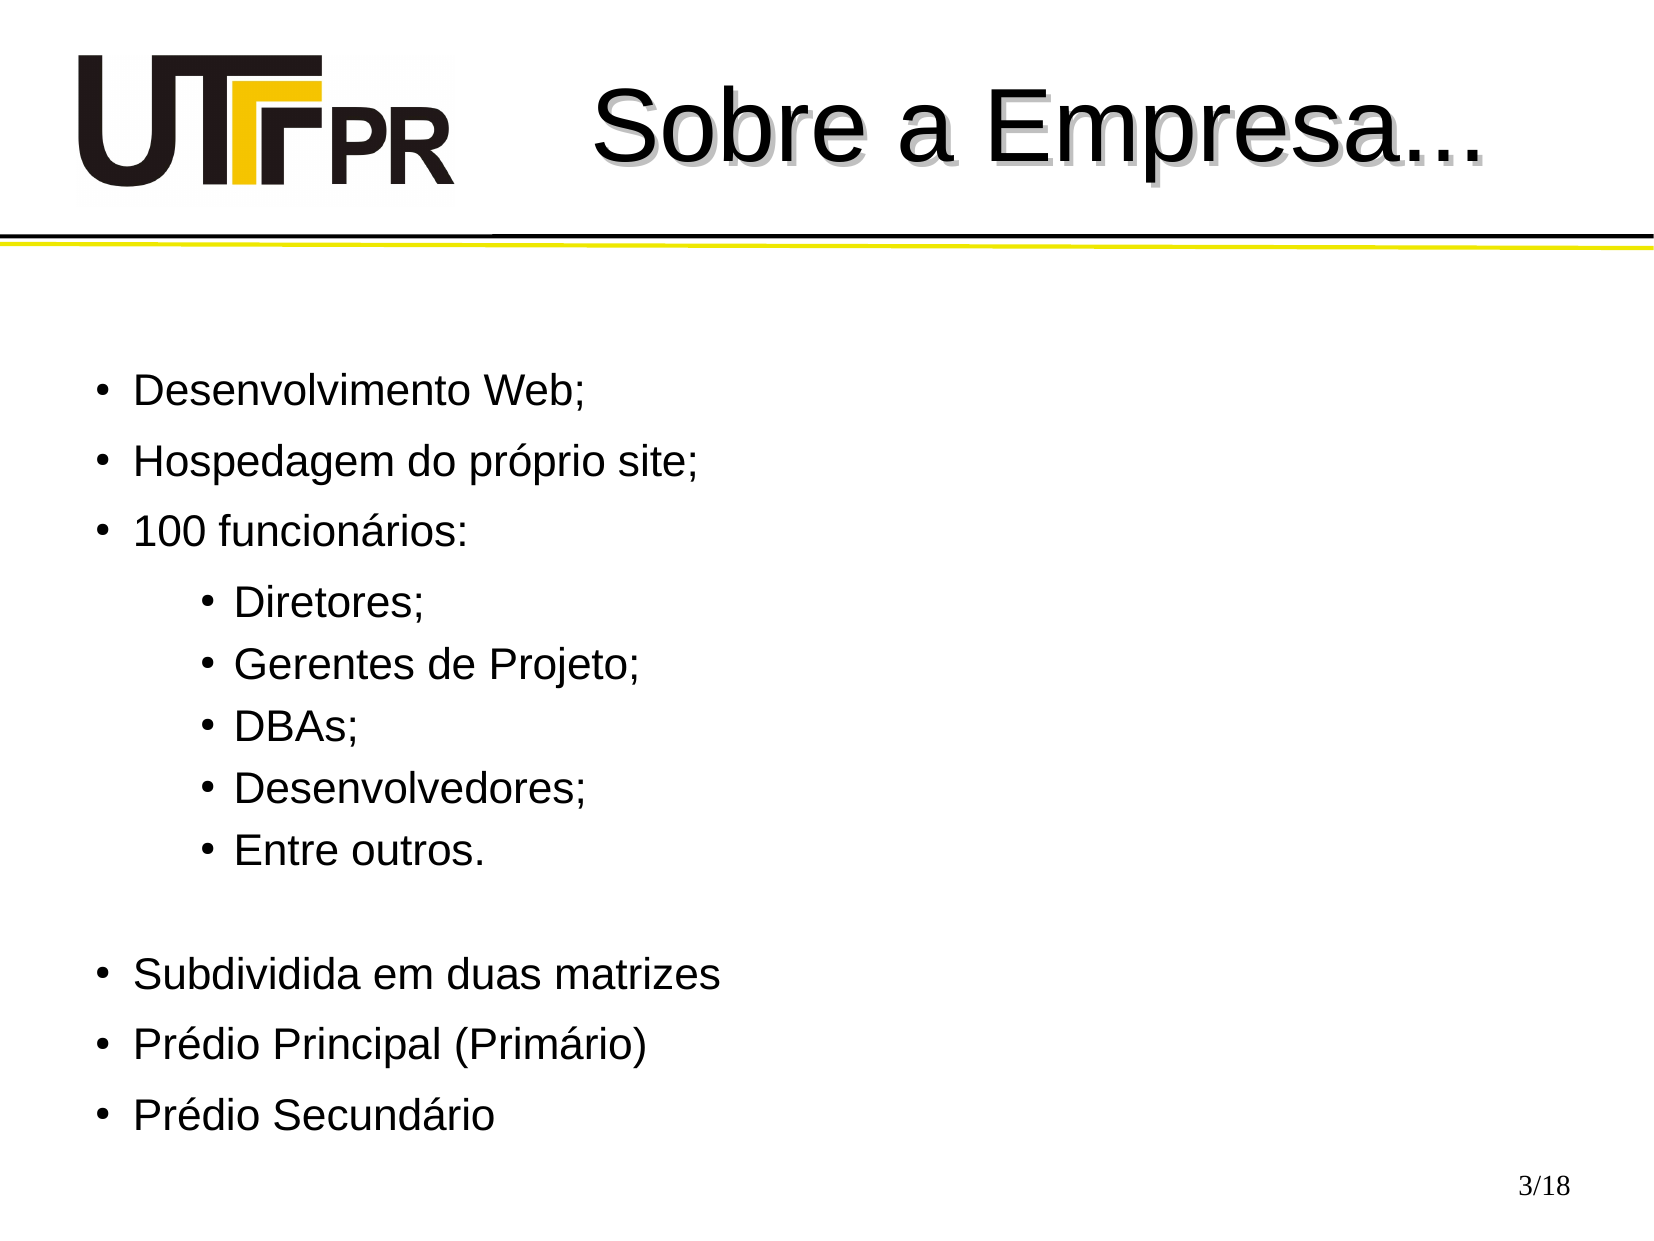

# Sobre a Empresa...
Desenvolvimento Web;
Hospedagem do próprio site;
100 funcionários:
Diretores;
Gerentes de Projeto;
DBAs;
Desenvolvedores;
Entre outros.
Subdividida em duas matrizes
Prédio Principal (Primário)
Prédio Secundário
3